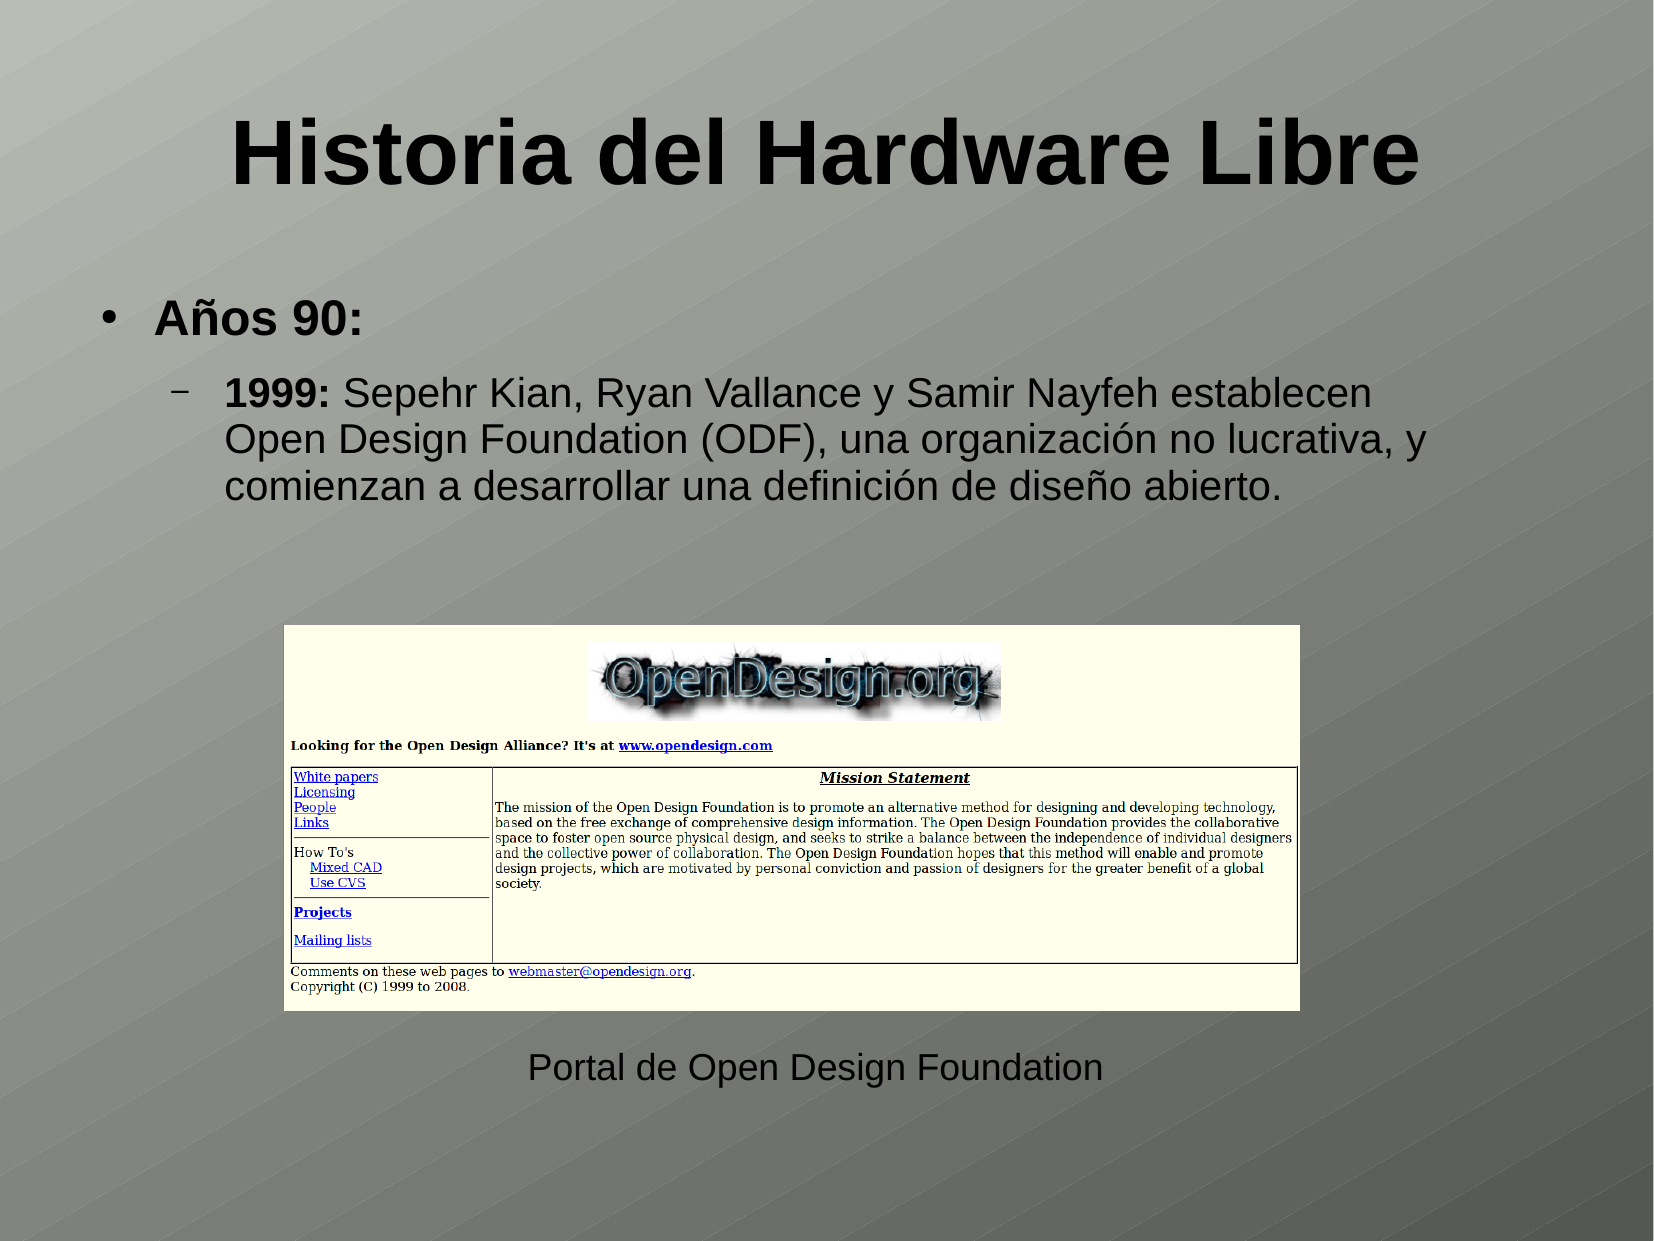

# Historia del Hardware Libre
Años 90:
1999: Sepehr Kian, Ryan Vallance y Samir Nayfeh establecen Open Design Foundation (ODF), una organización no lucrativa, y comienzan a desarrollar una definición de diseño abierto.
Portal de Open Design Foundation